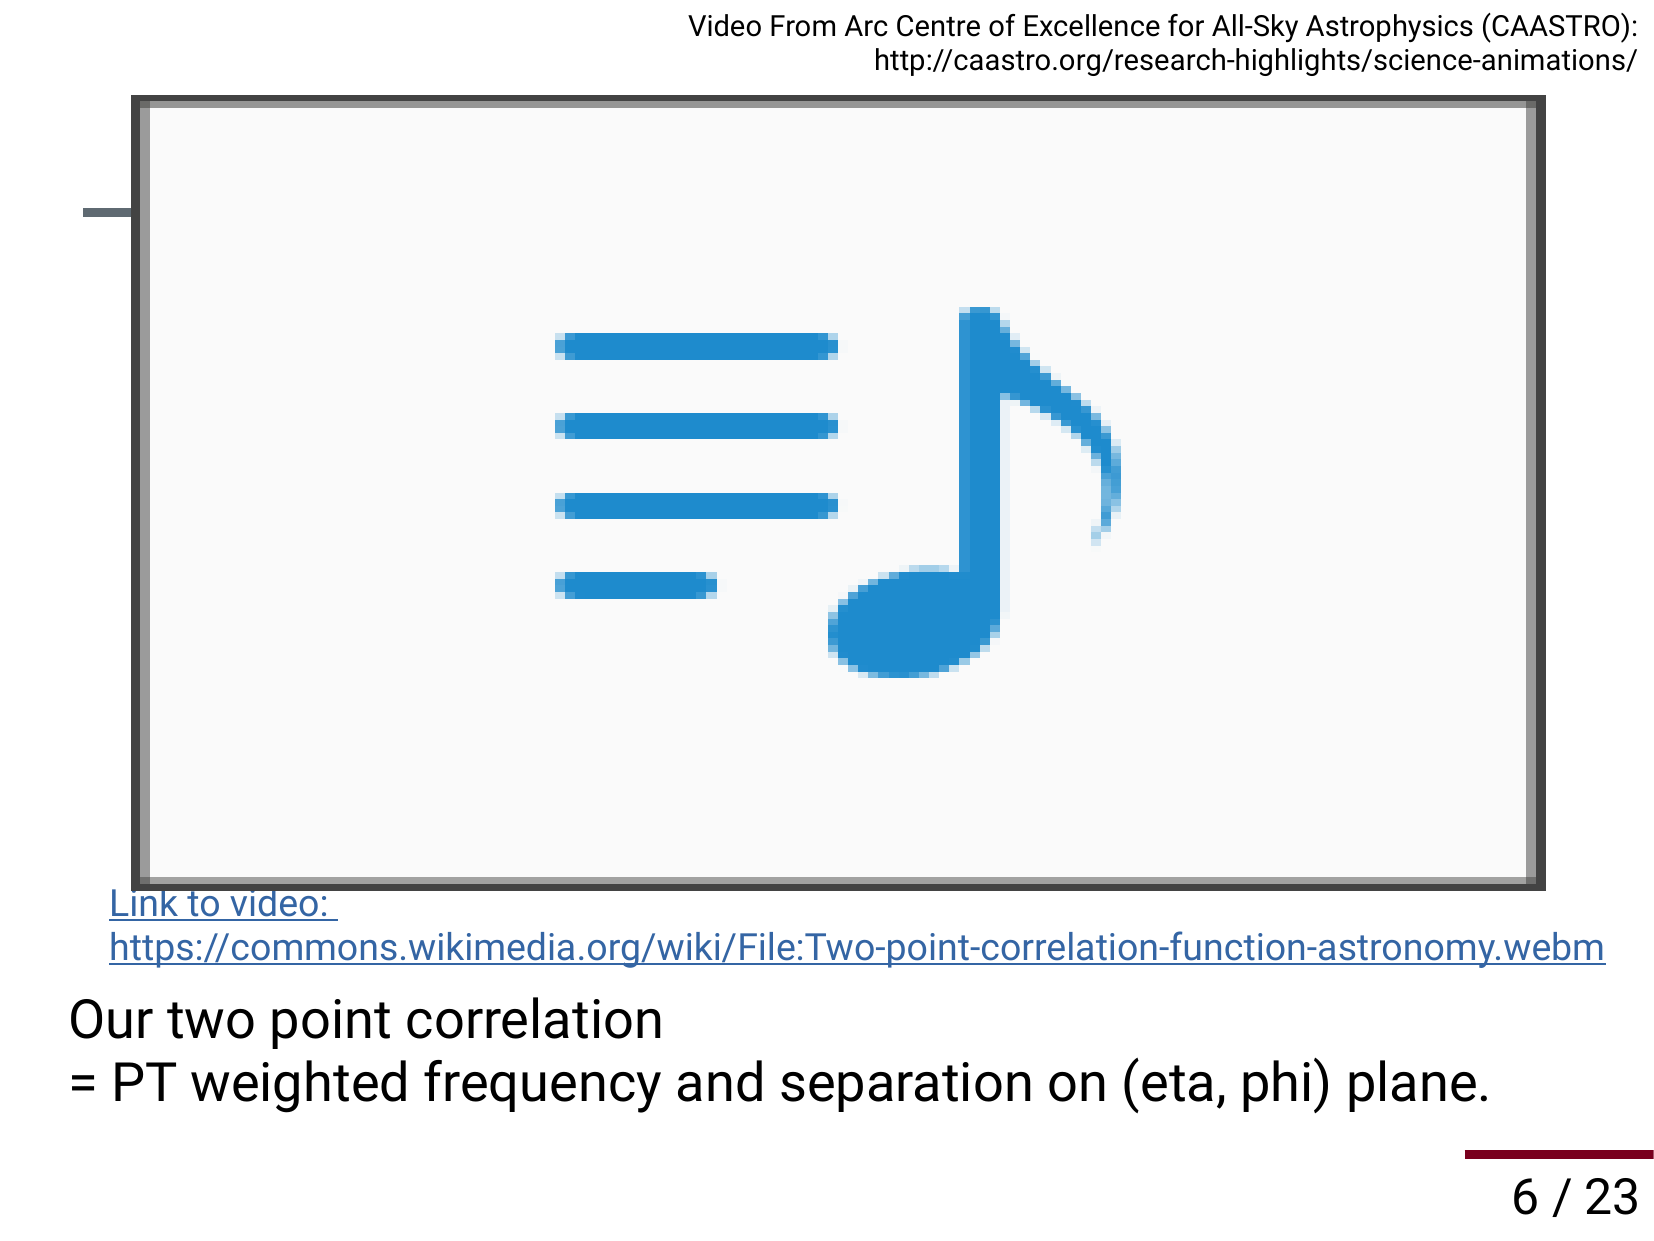

Video From Arc Centre of Excellence for All-Sky Astrophysics (CAASTRO):
 http://caastro.org/research-highlights/science-animations/
Link to video:
https://commons.wikimedia.org/wiki/File:Two-point-correlation-function-astronomy.webm
Our two point correlation
= PT weighted frequency and separation on (eta, phi) plane.
6